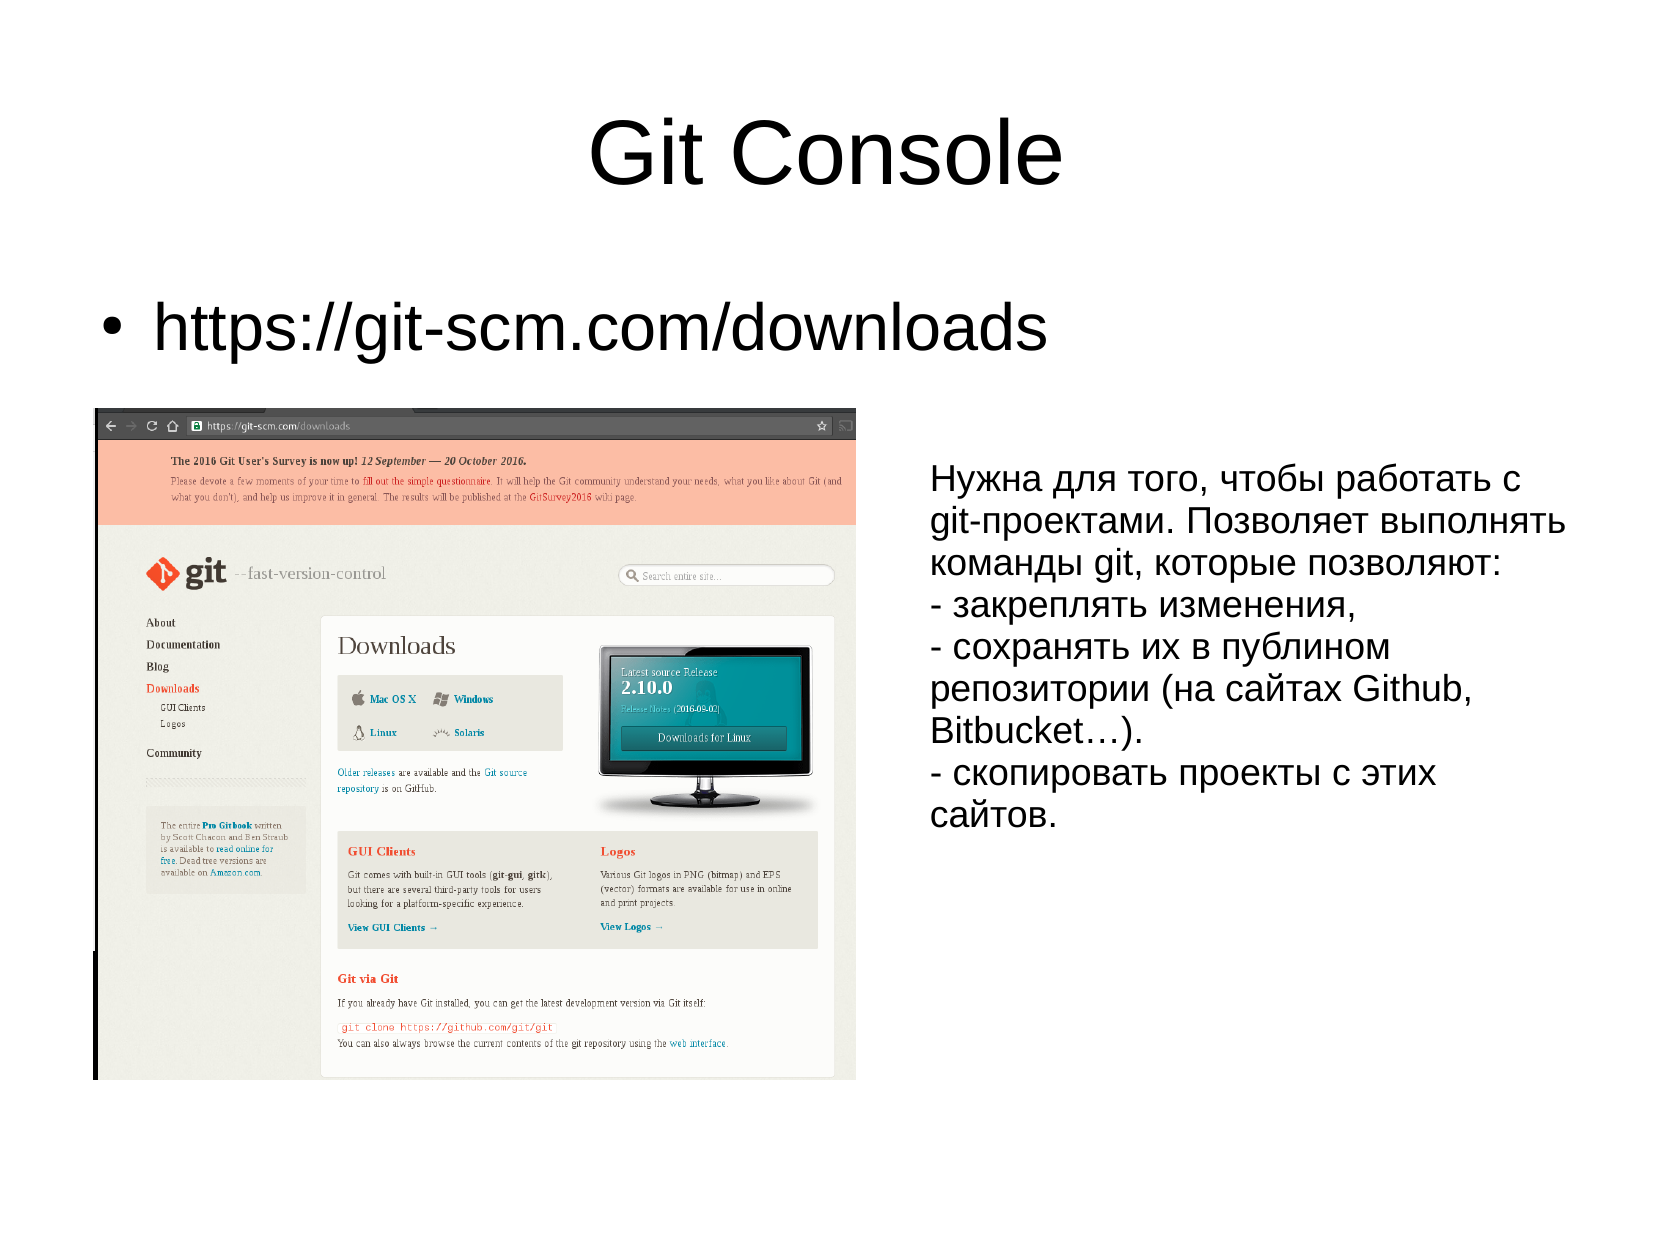

# Git Console
https://git-scm.com/downloads
Нужна для того, чтобы работать с git-проектами. Позволяет выполнять команды git, которые позволяют:
- закреплять изменения,
- сохранять их в публином репозитории (на сайтах Github, Bitbucket…).
- скопировать проекты с этих сайтов.